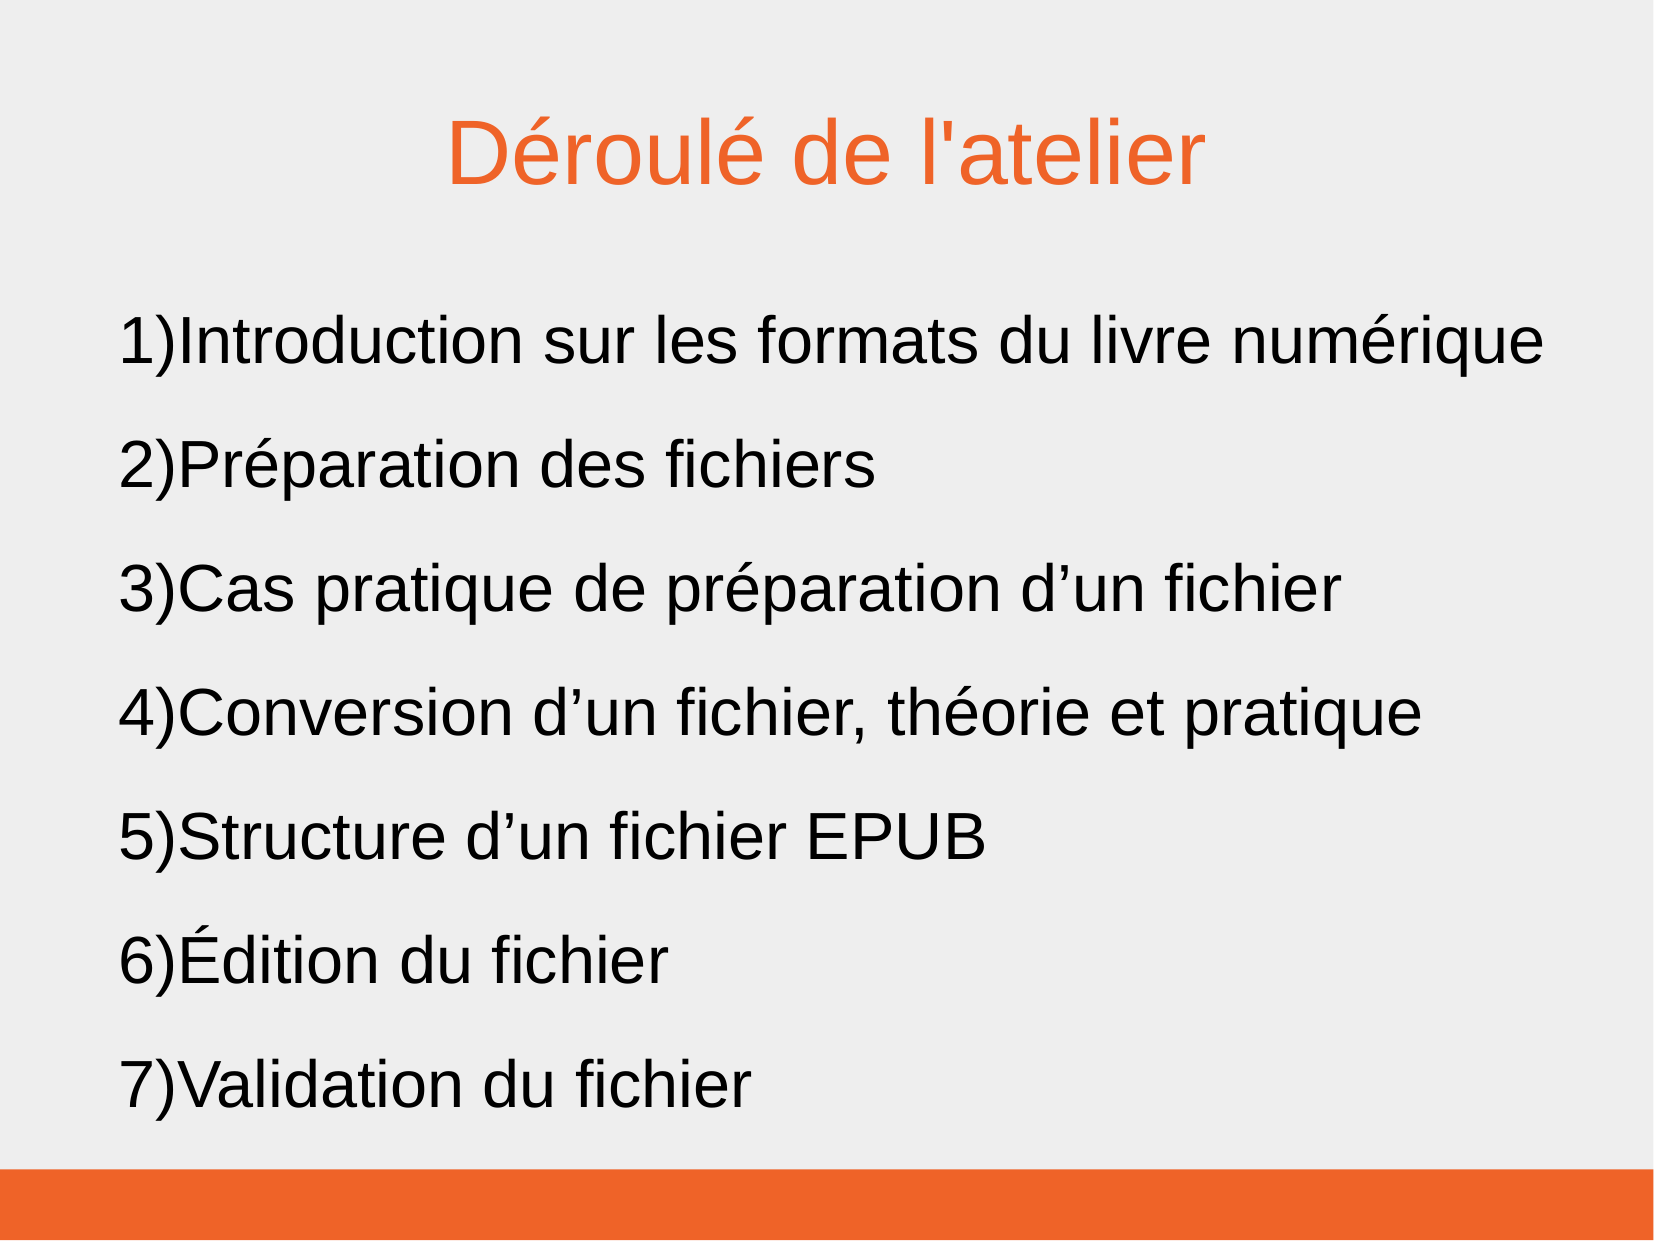

# Déroulé de l'atelier
Introduction sur les formats du livre numérique
Préparation des fichiers
Cas pratique de préparation d’un fichier
Conversion d’un fichier, théorie et pratique
Structure d’un fichier EPUB
Édition du fichier
Validation du fichier